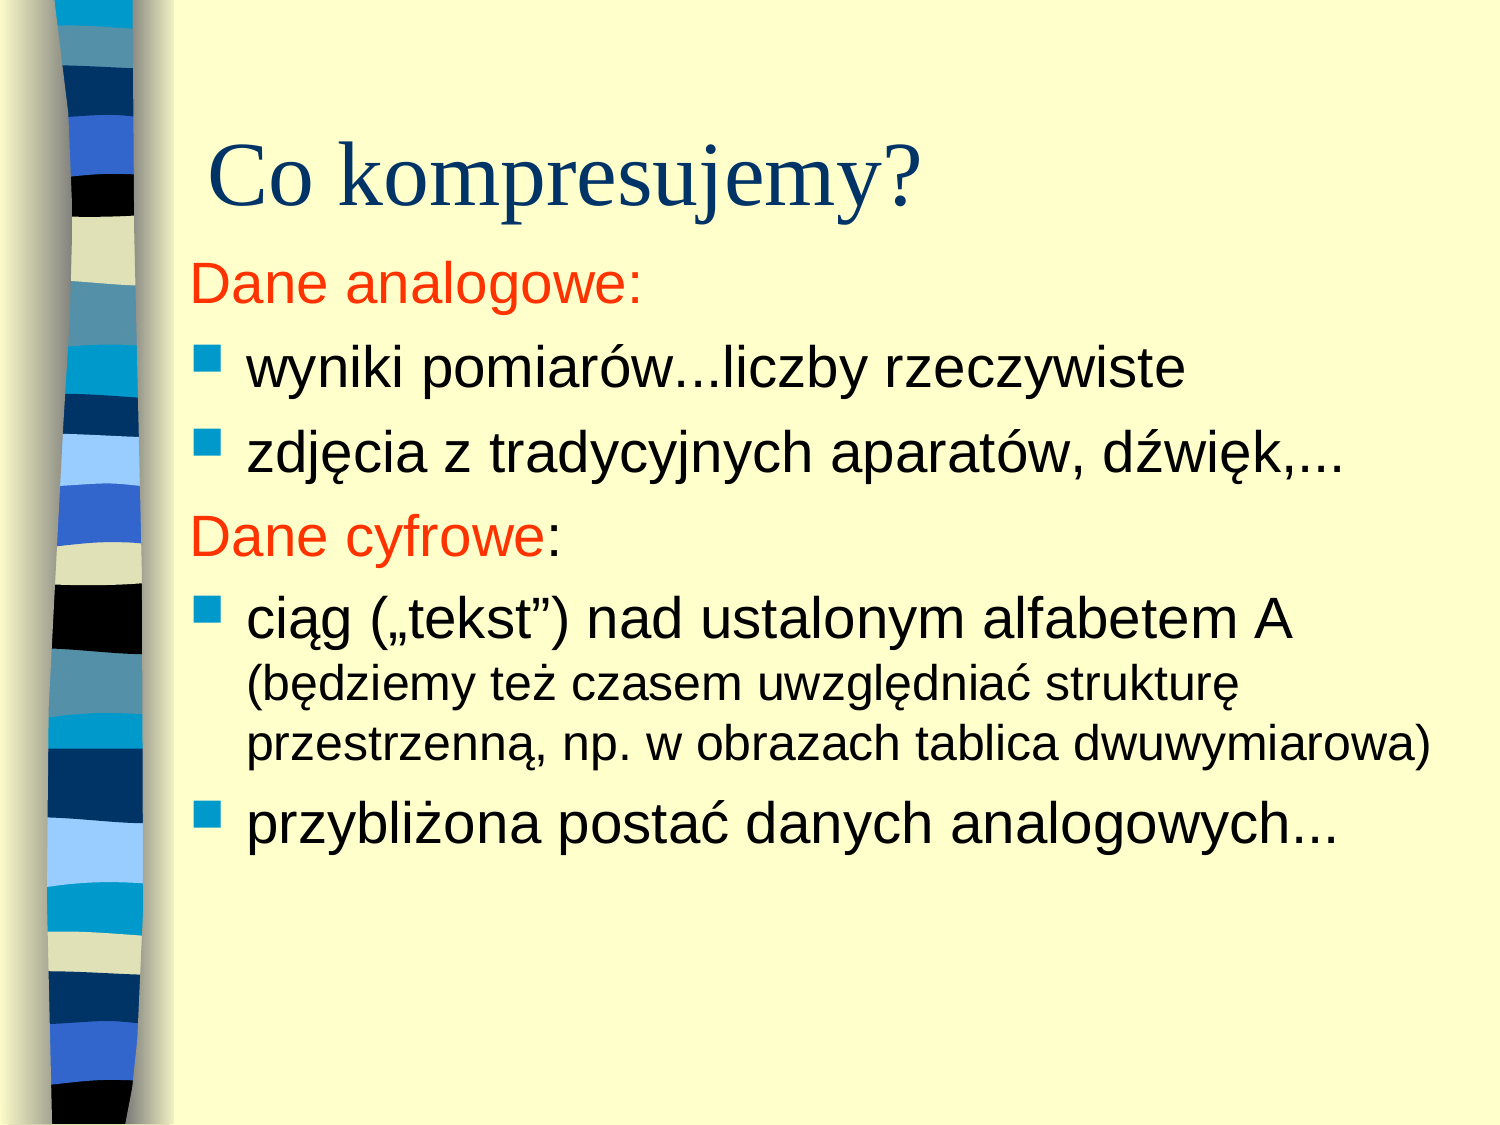

# Co kompresujemy?
Dane analogowe:
wyniki pomiarów...liczby rzeczywiste
zdjęcia z tradycyjnych aparatów, dźwięk,...
Dane cyfrowe:
ciąg („tekst”) nad ustalonym alfabetem A (będziemy też czasem uwzględniać strukturę przestrzenną, np. w obrazach tablica dwuwymiarowa)
przybliżona postać danych analogowych...